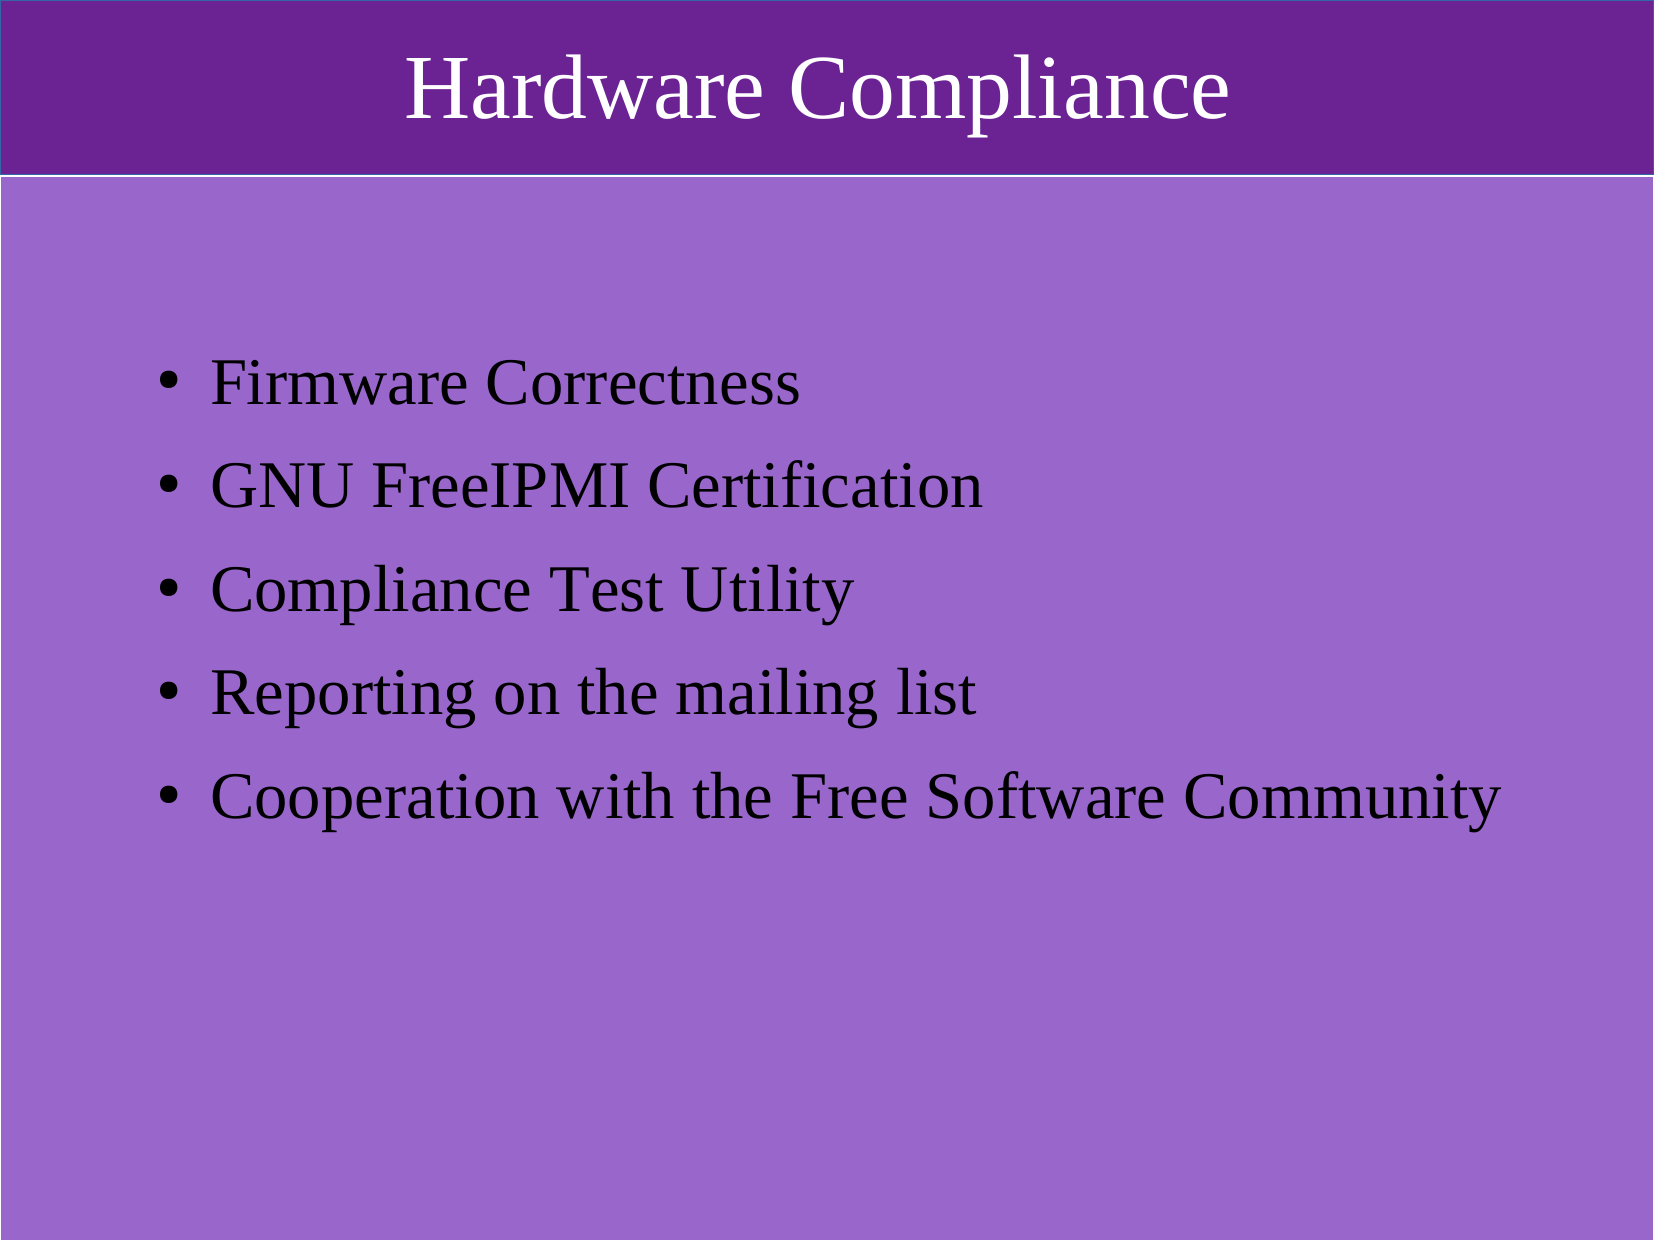

# Hardware Compliance
Firmware Correctness
GNU FreeIPMI Certification
Compliance Test Utility
Reporting on the mailing list
Cooperation with the Free Software Community